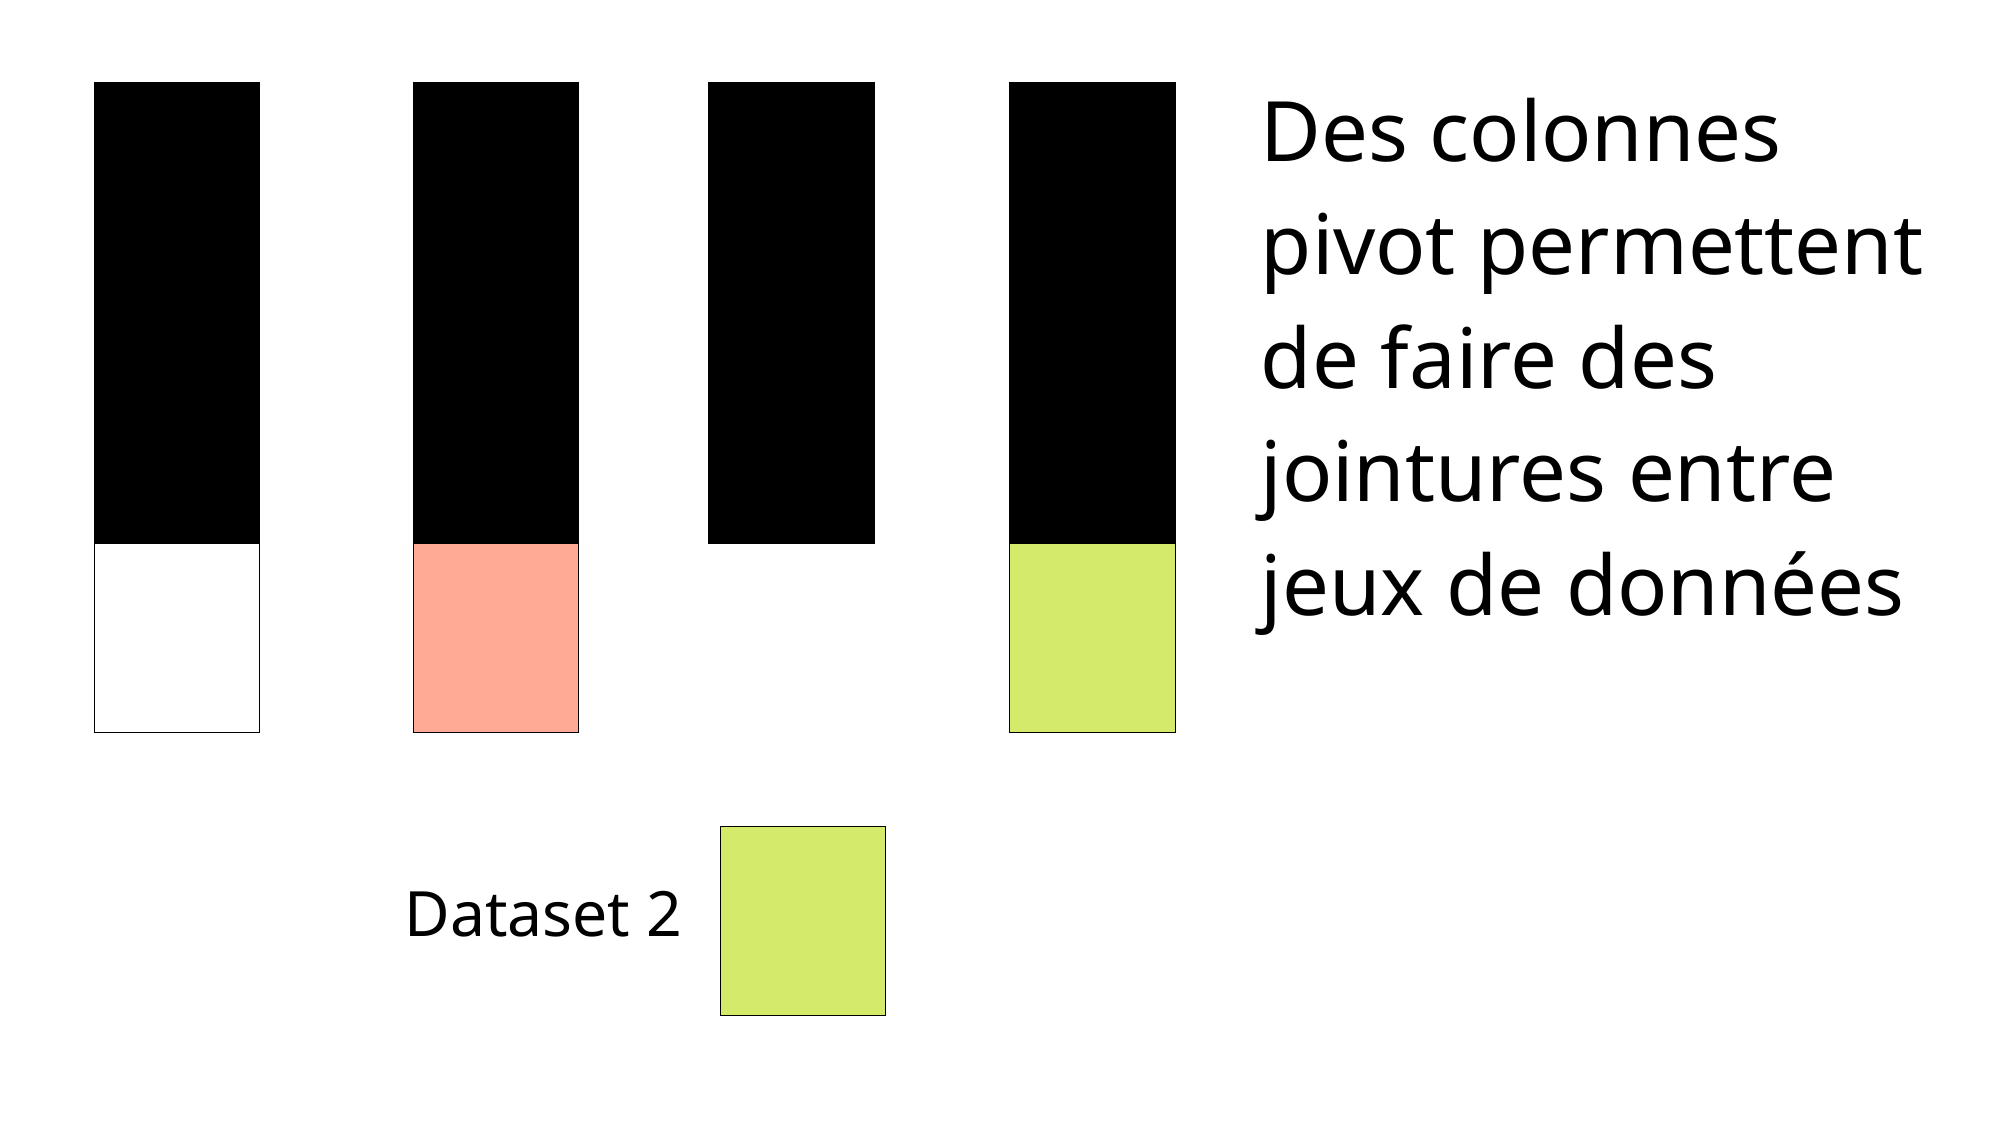

Des colonnes pivot permettent de faire des jointures entre jeux de données
Dataset 2